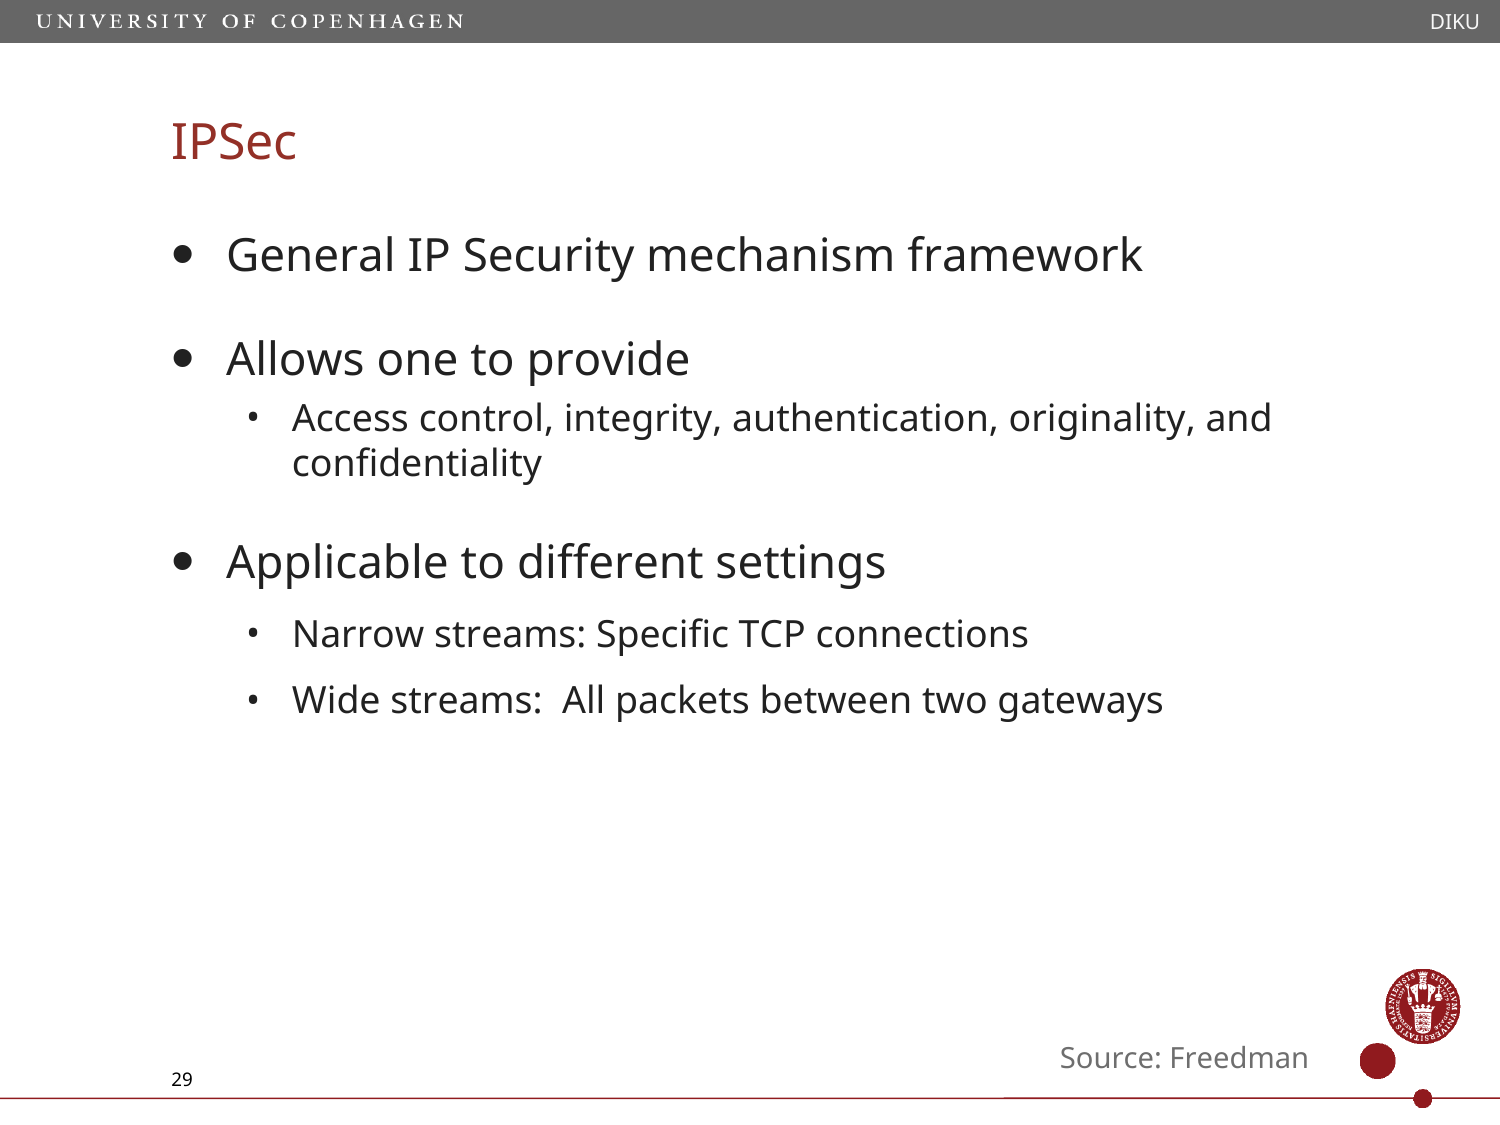

DIKU
IPSec
General IP Security mechanism framework
Allows one to provide
Access control, integrity, authentication, originality, and confidentiality
Applicable to different settings
Narrow streams: Specific TCP connections
Wide streams: All packets between two gateways
Source: Freedman